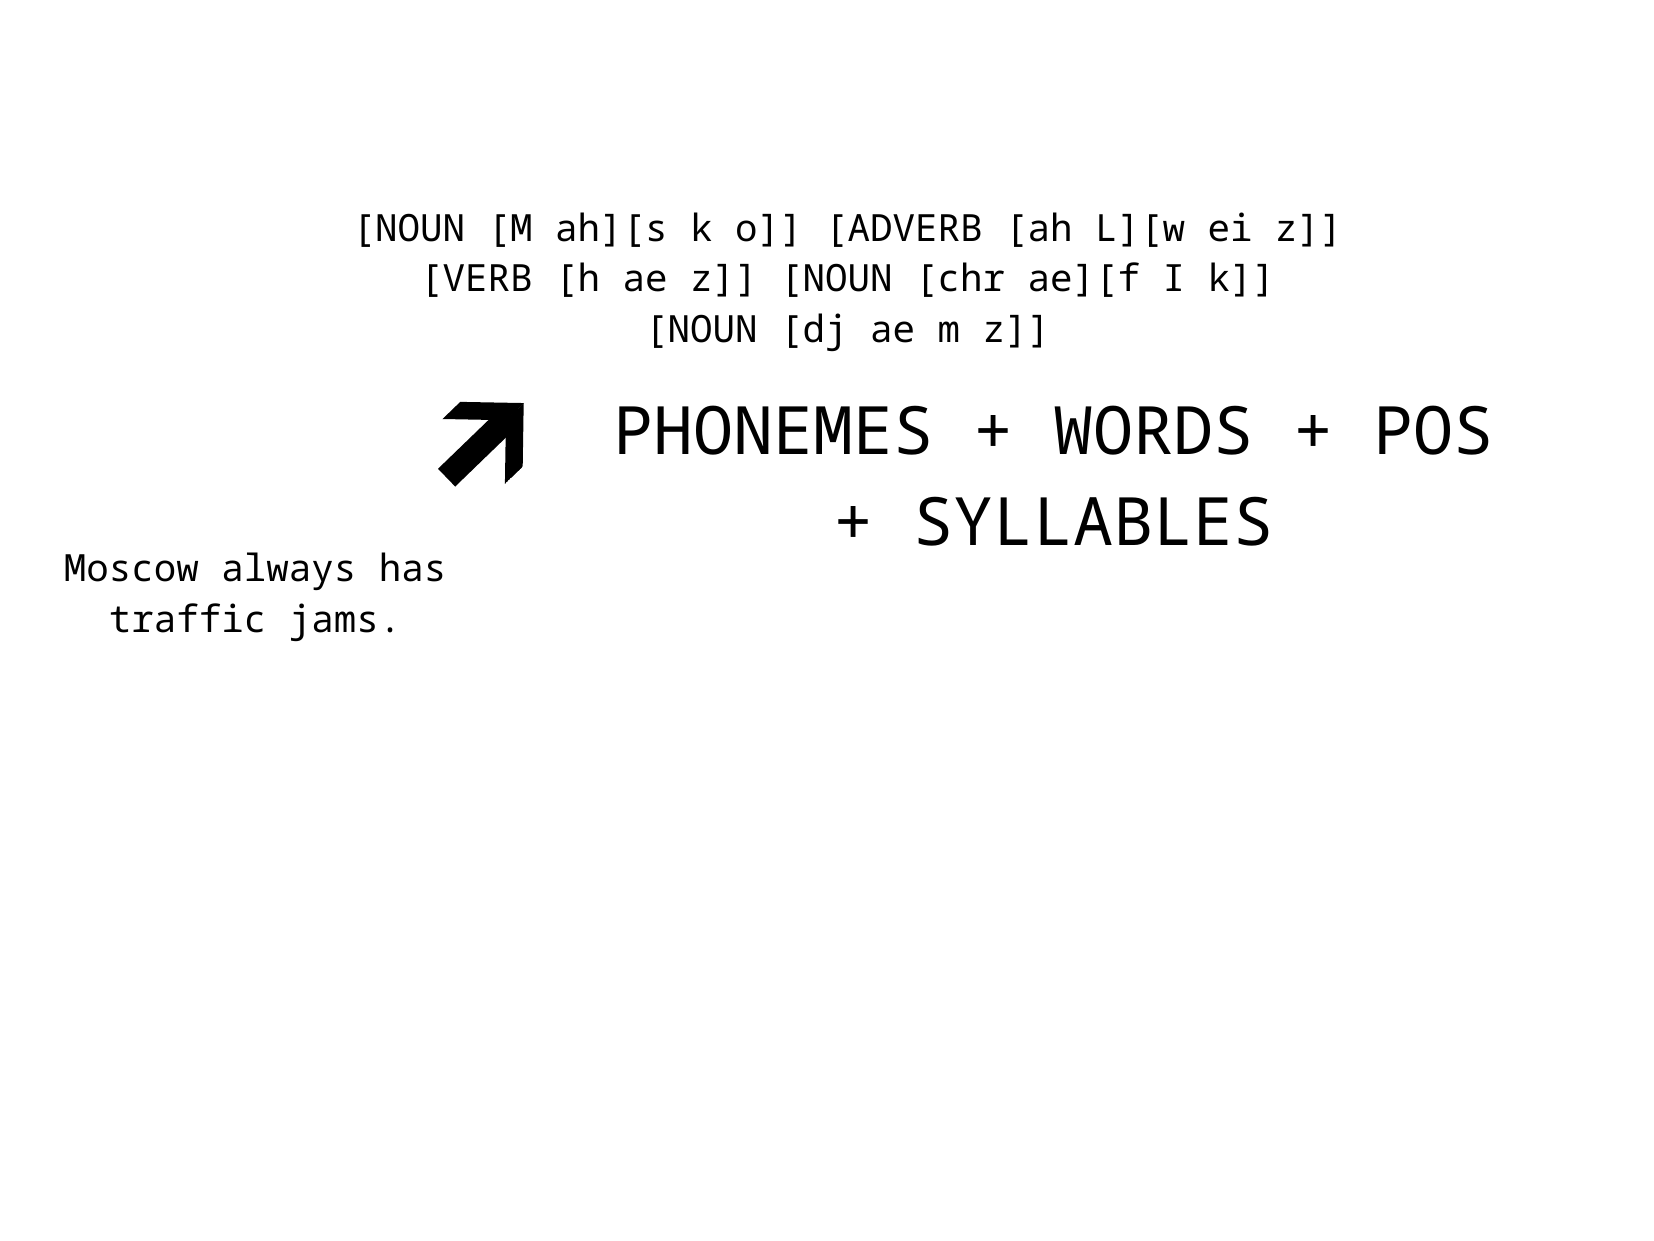

[NOUN [M ah][s k o]] [ADVERB [ah L][w ei z]]
[VERB [h ae z]] [NOUN [chr ae][f I k]]
[NOUN [dj ae m z]]
PHONEMES + WORDS + POS + SYLLABLES
# Moscow always has traffic jams.